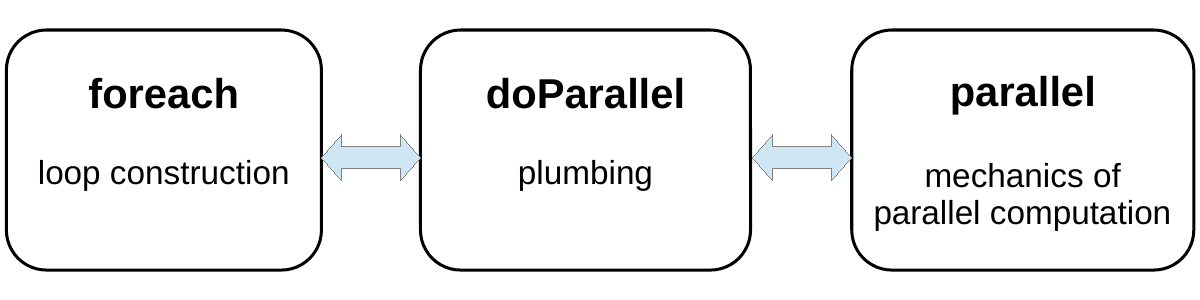

foreach
loop construction
doParallel
plumbing
parallel
mechanics of
parallel computation